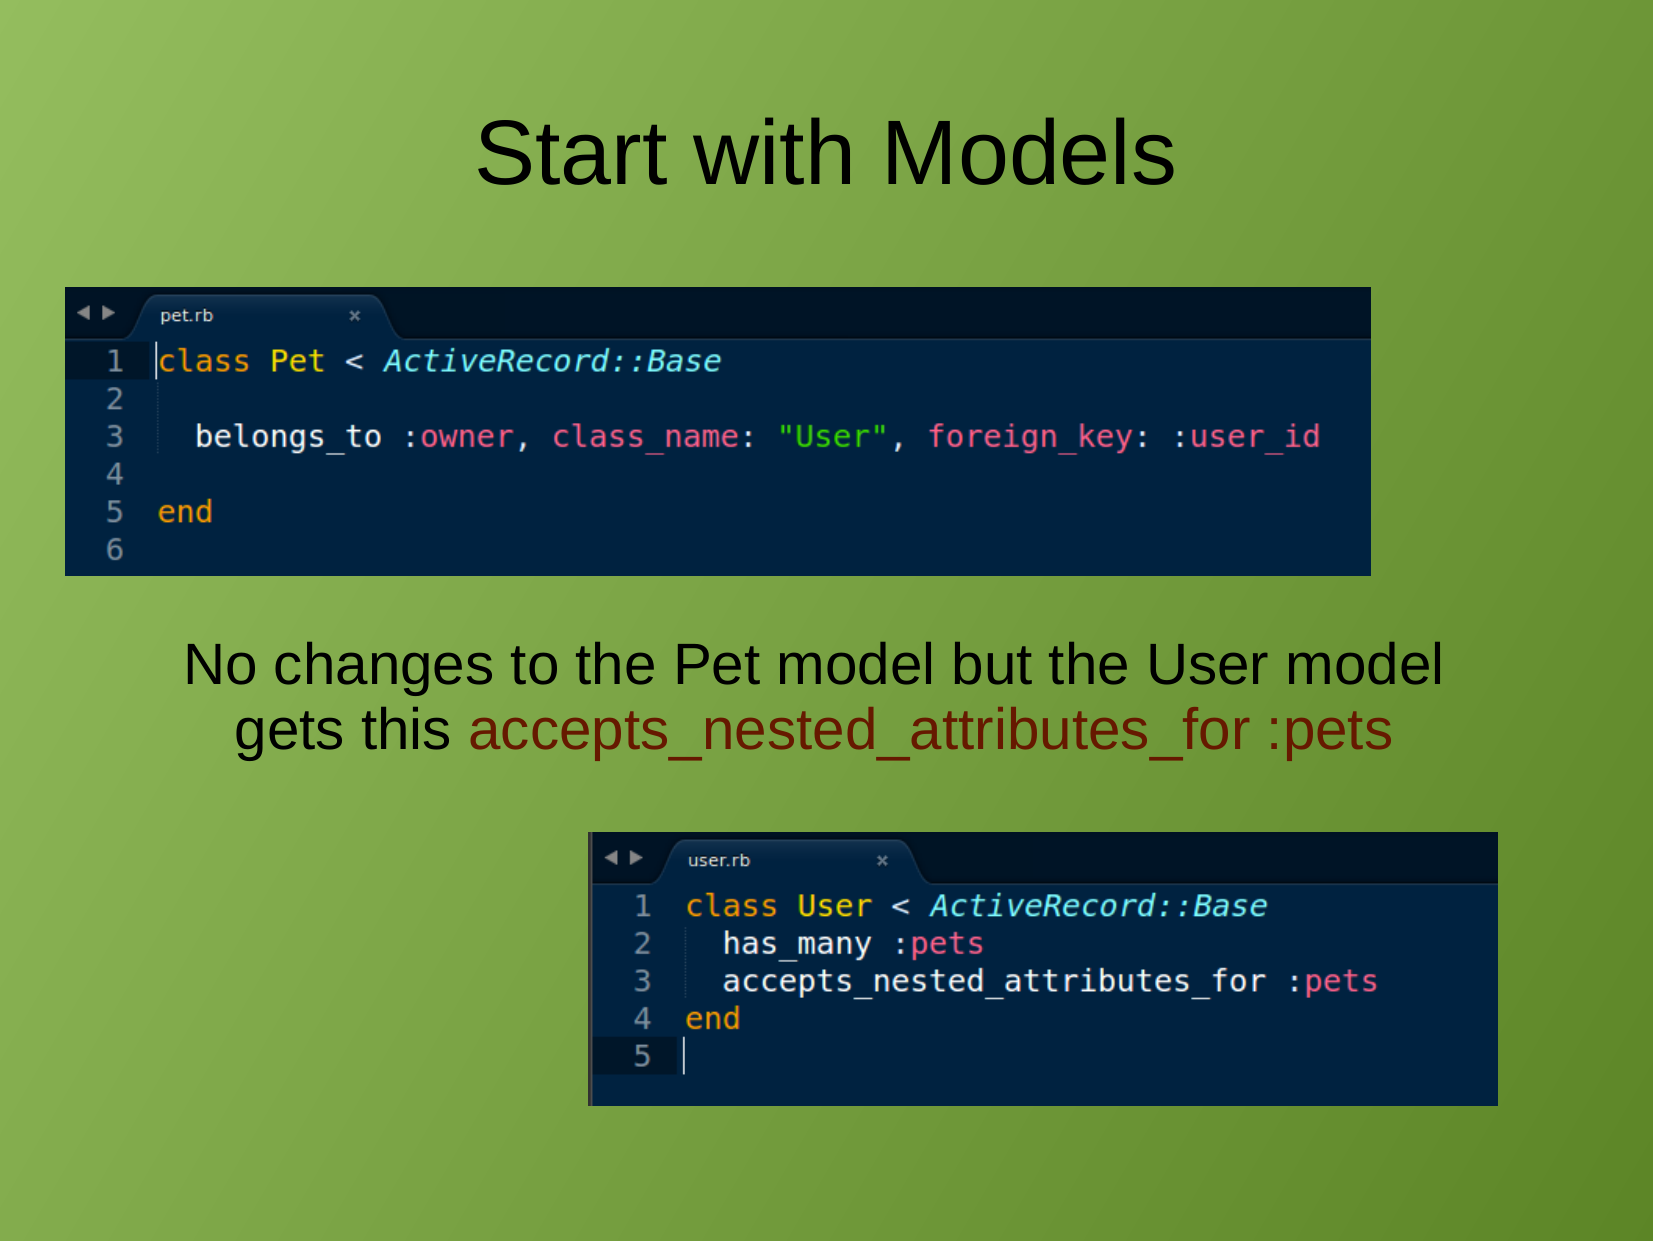

# Start with Models
No changes to the Pet model but the User model
gets this accepts_nested_attributes_for :pets